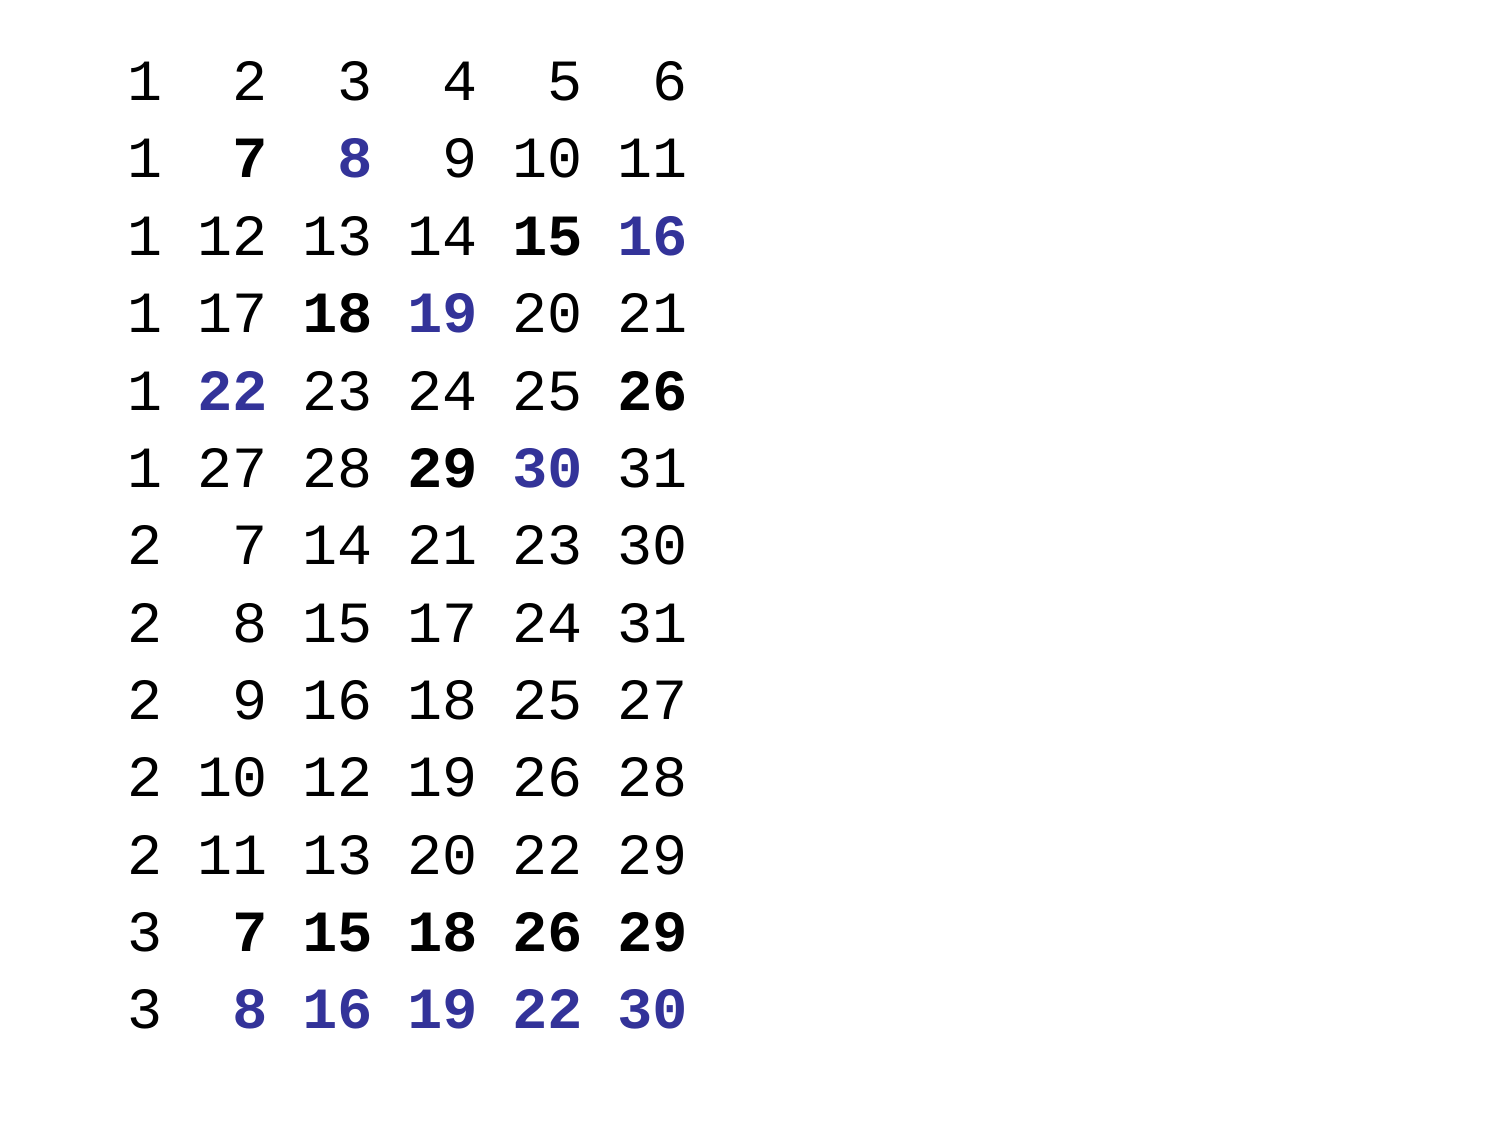

# 1 2 3 4 5 6
1 7 8 9 10 11
1 12 13 14 15 16
1 17 18 19 20 21
1 22 23 24 25 26
1 27 28 29 30 31
2 7 14 21 23 30
2 8 15 17 24 31
2 9 16 18 25 27
2 10 12 19 26 28
2 11 13 20 22 29
3 7 15 18 26 29
3 8 16 19 22 30